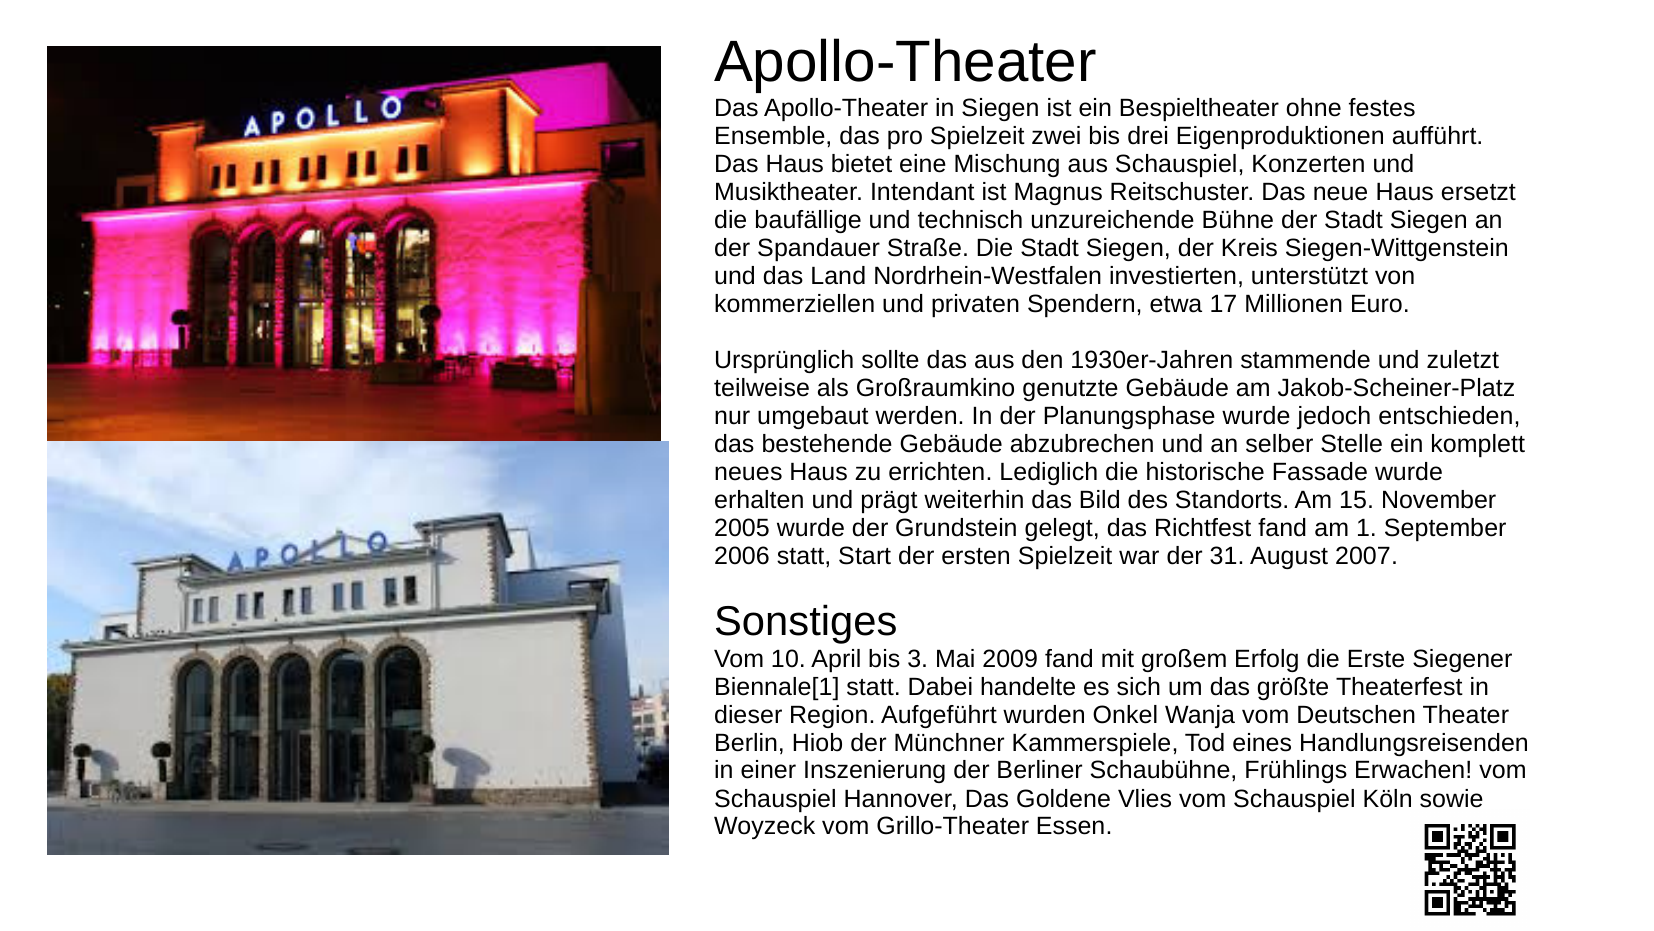

# Apollo-Theater Das Apollo-Theater in Siegen ist ein Bespieltheater ohne festes Ensemble, das pro Spielzeit zwei bis drei Eigenproduktionen aufführt. Das Haus bietet eine Mischung aus Schauspiel, Konzerten und Musiktheater. Intendant ist Magnus Reitschuster. Das neue Haus ersetzt die baufällige und technisch unzureichende Bühne der Stadt Siegen an der Spandauer Straße. Die Stadt Siegen, der Kreis Siegen-Wittgenstein und das Land Nordrhein-Westfalen investierten, unterstützt von kommerziellen und privaten Spendern, etwa 17 Millionen Euro. Ursprünglich sollte das aus den 1930er-Jahren stammende und zuletzt teilweise als Großraumkino genutzte Gebäude am Jakob-Scheiner-Platz nur umgebaut werden. In der Planungsphase wurde jedoch entschieden, das bestehende Gebäude abzubrechen und an selber Stelle ein komplett neues Haus zu errichten. Lediglich die historische Fassade wurde erhalten und prägt weiterhin das Bild des Standorts. Am 15. November 2005 wurde der Grundstein gelegt, das Richtfest fand am 1. September 2006 statt, Start der ersten Spielzeit war der 31. August 2007. Sonstiges Vom 10. April bis 3. Mai 2009 fand mit großem Erfolg die Erste Siegener Biennale[1] statt. Dabei handelte es sich um das größte Theaterfest in dieser Region. Aufgeführt wurden Onkel Wanja vom Deutschen Theater Berlin, Hiob der Münchner Kammerspiele, Tod eines Handlungsreisenden in einer Inszenierung der Berliner Schaubühne, Frühlings Erwachen! vom Schauspiel Hannover, Das Goldene Vlies vom Schauspiel Köln sowie Woyzeck vom Grillo-Theater Essen.